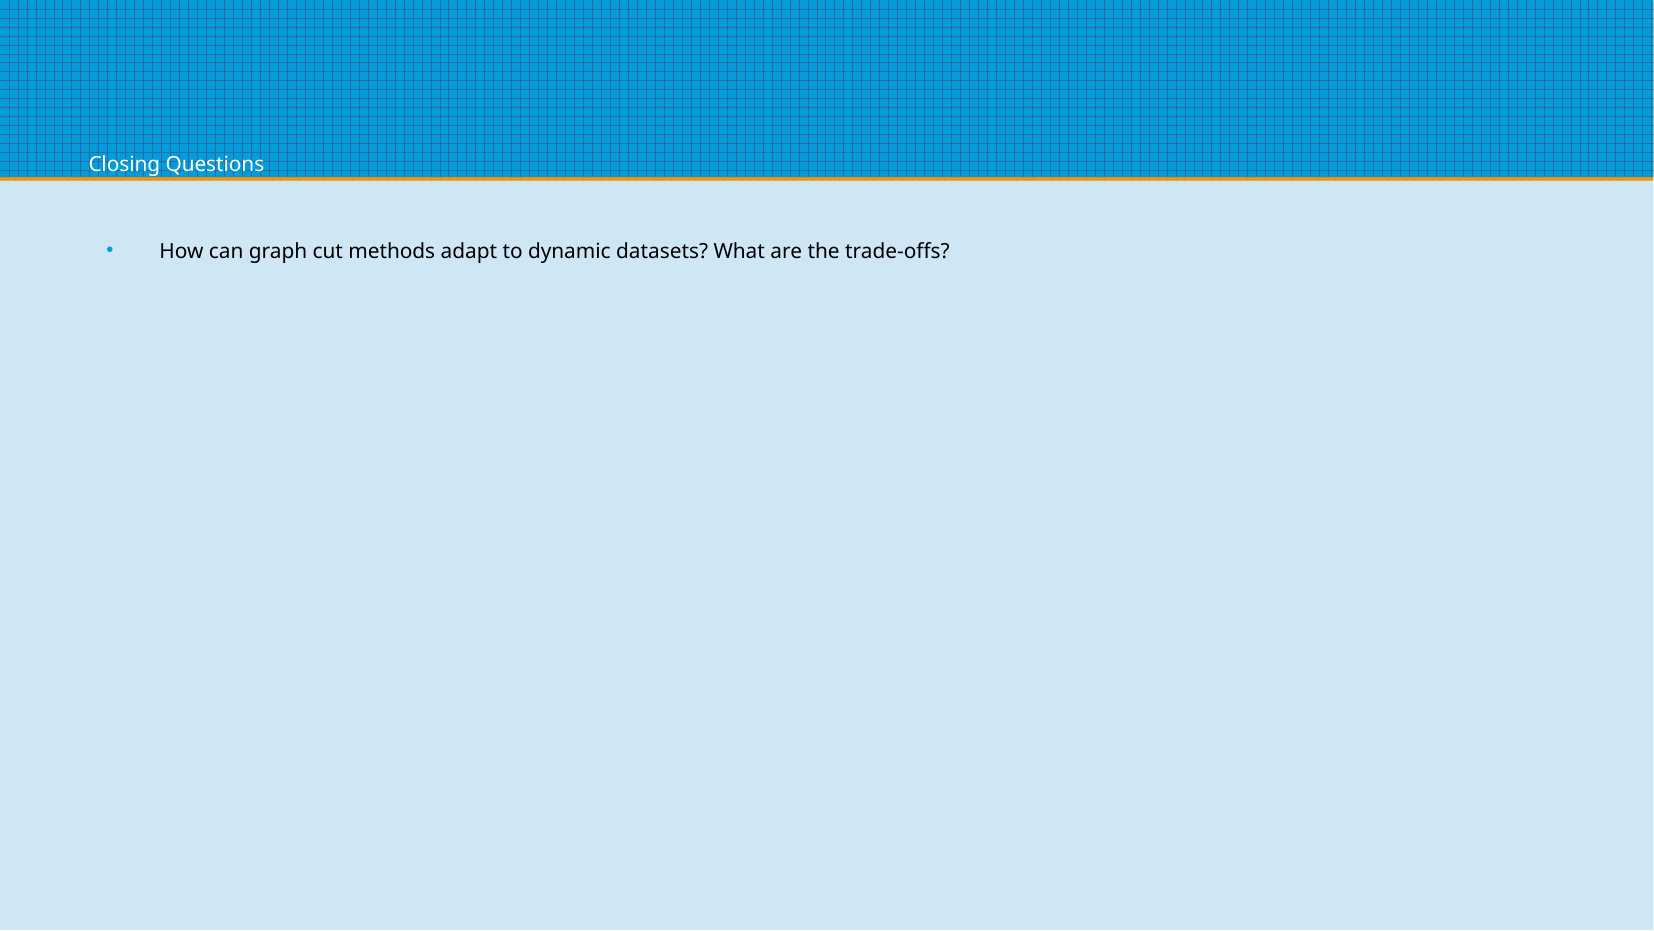

# Closing Questions
How can graph cut methods adapt to dynamic datasets? What are the trade-offs?